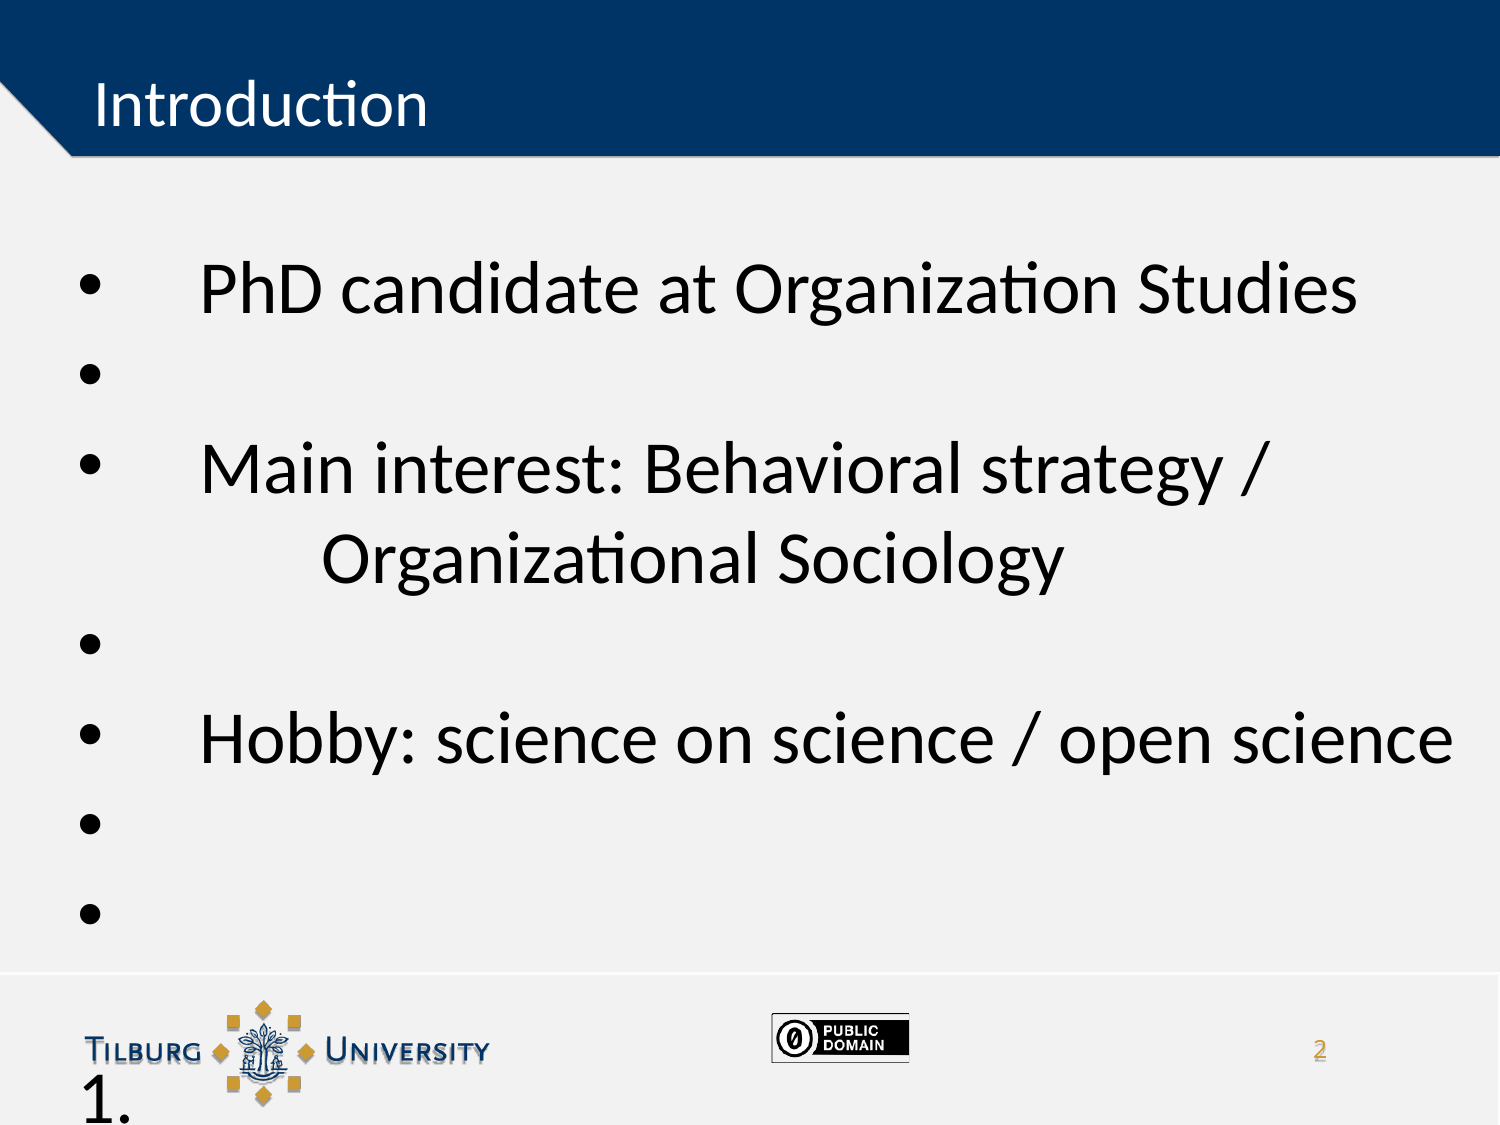

Introduction
PhD candidate at Organization Studies
Main interest: Behavioral strategy / Organizational Sociology
Hobby: science on science / open science
1